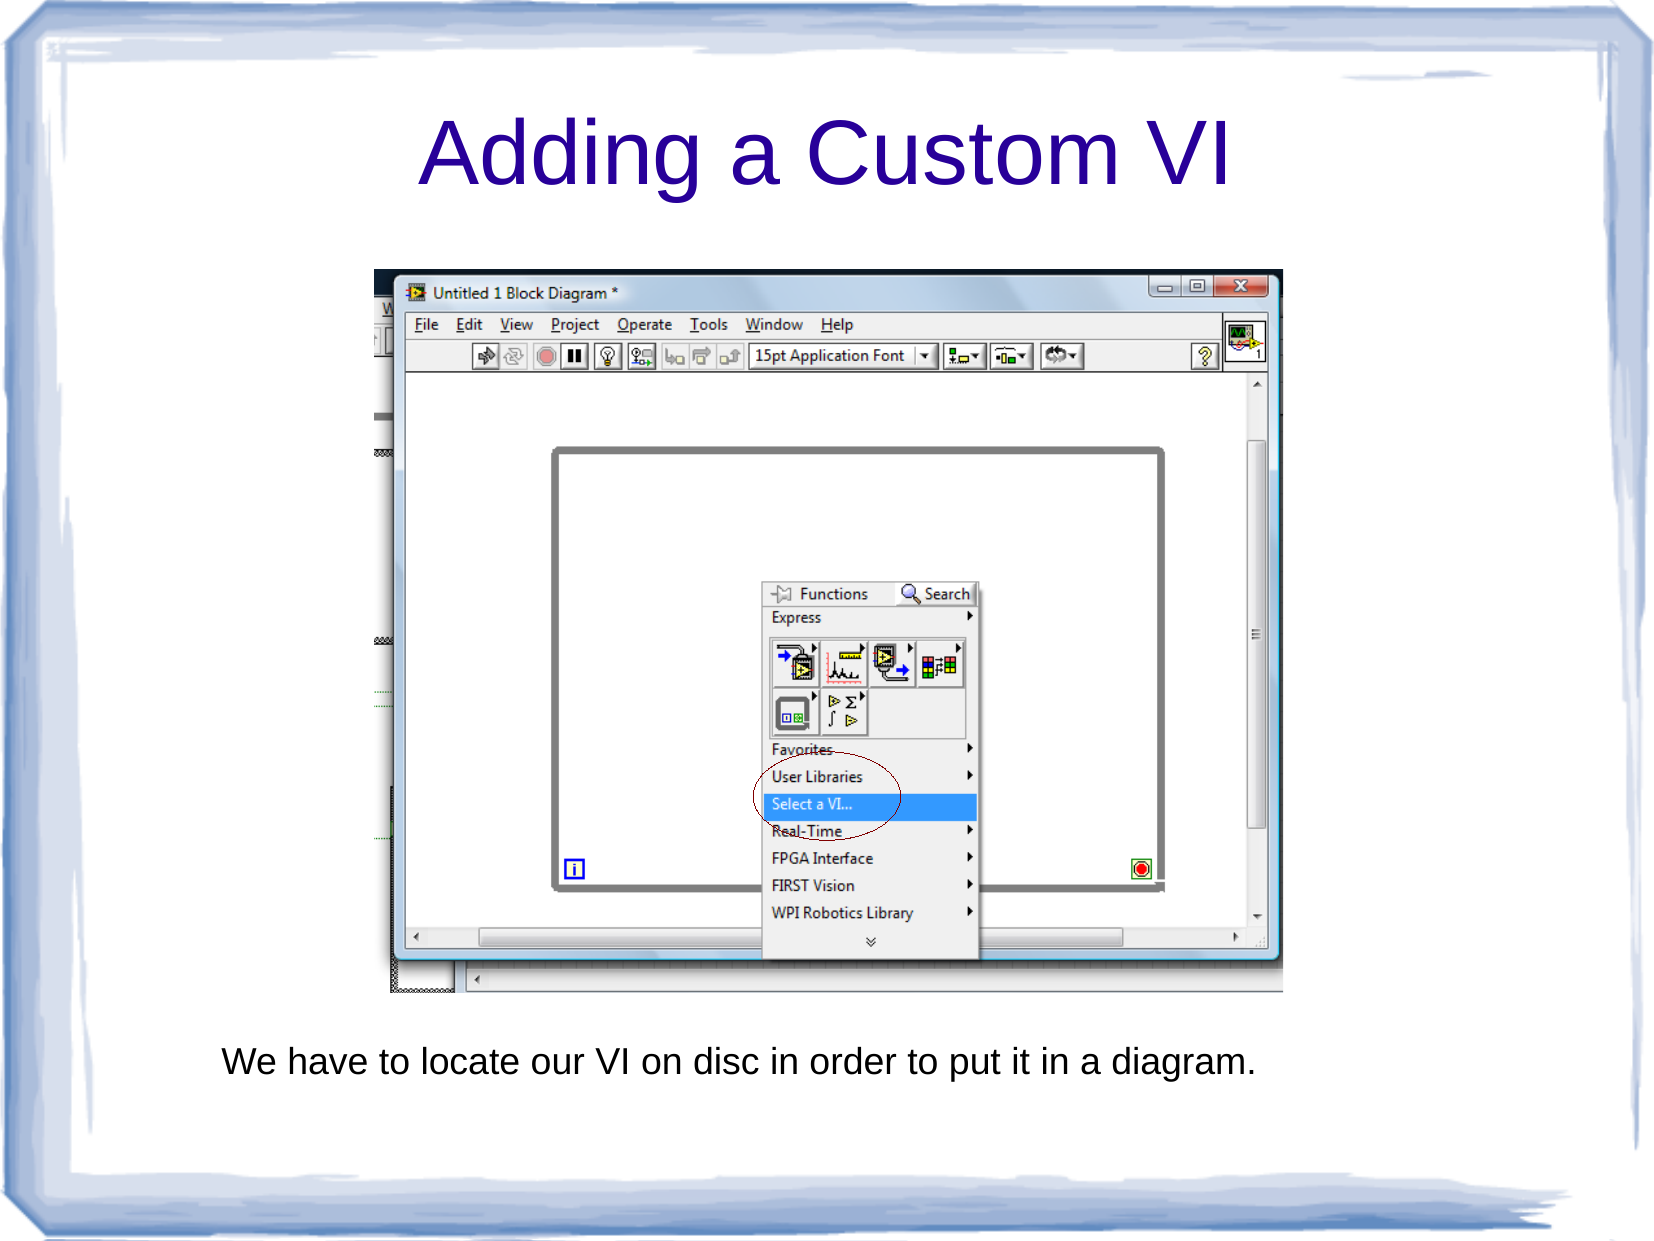

# Adding a Custom VI
We have to locate our VI on disc in order to put it in a diagram.